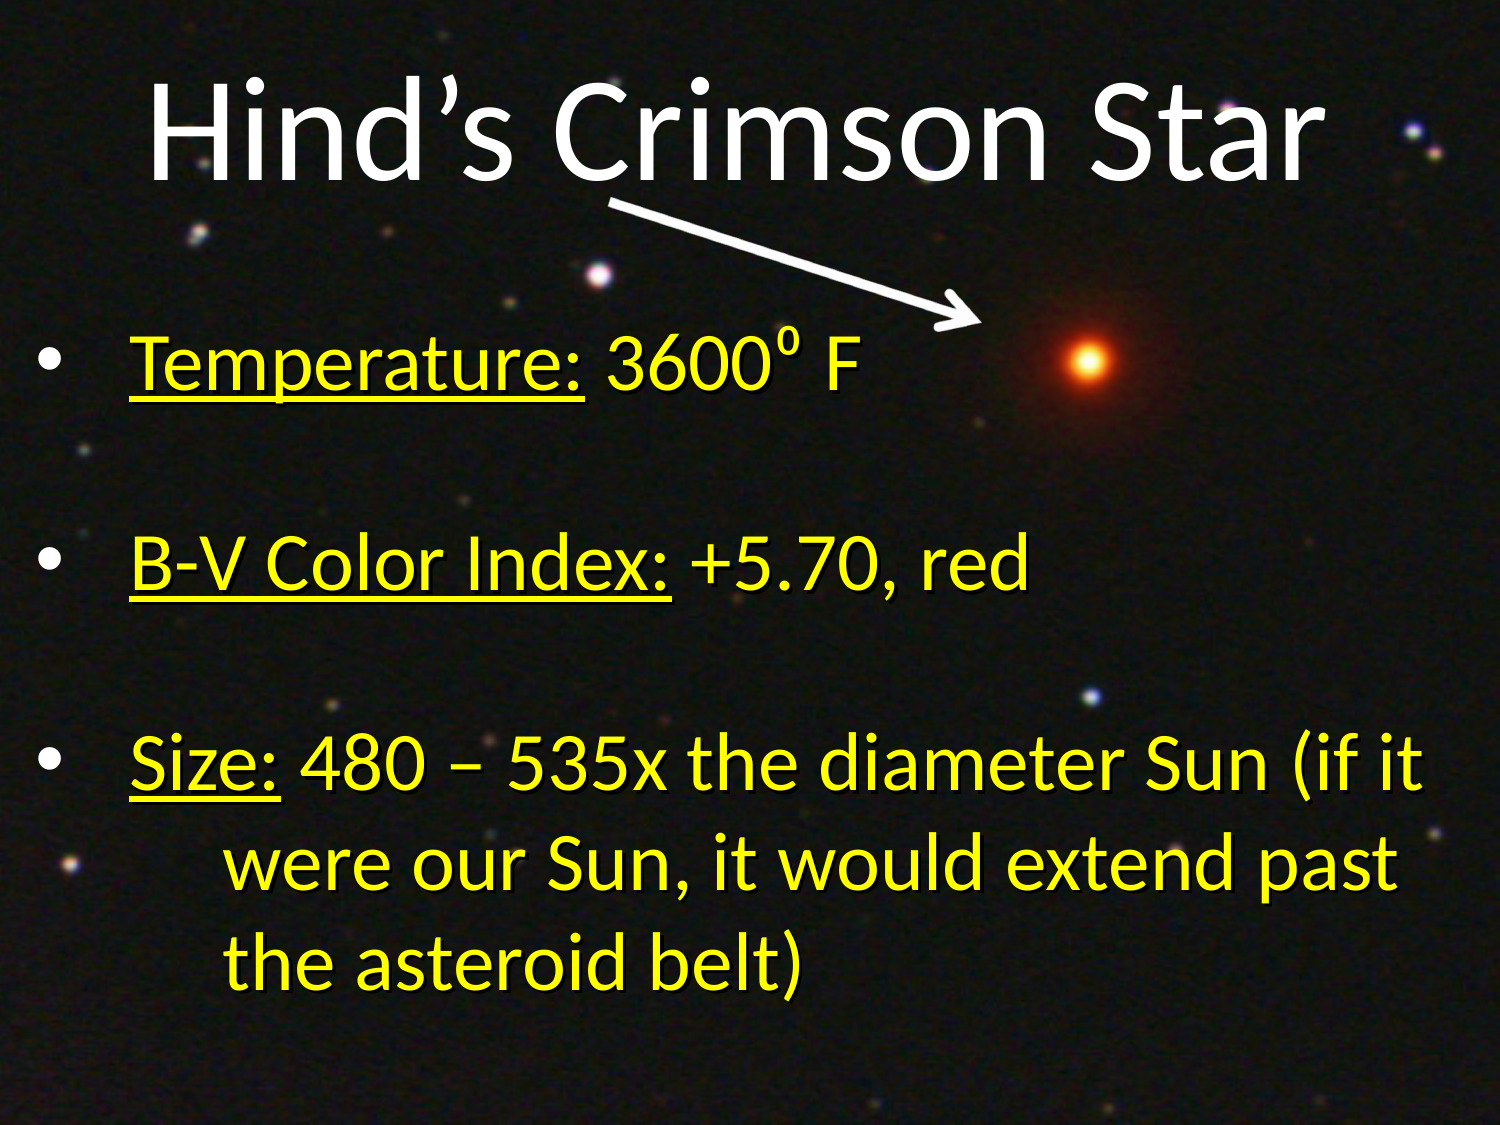

Hind’s Crimson Star
Temperature: 3600⁰ F
B-V Color Index: +5.70, red
Size: 480 – 535x the diameter Sun (if it were our Sun, it would extend past the asteroid belt)